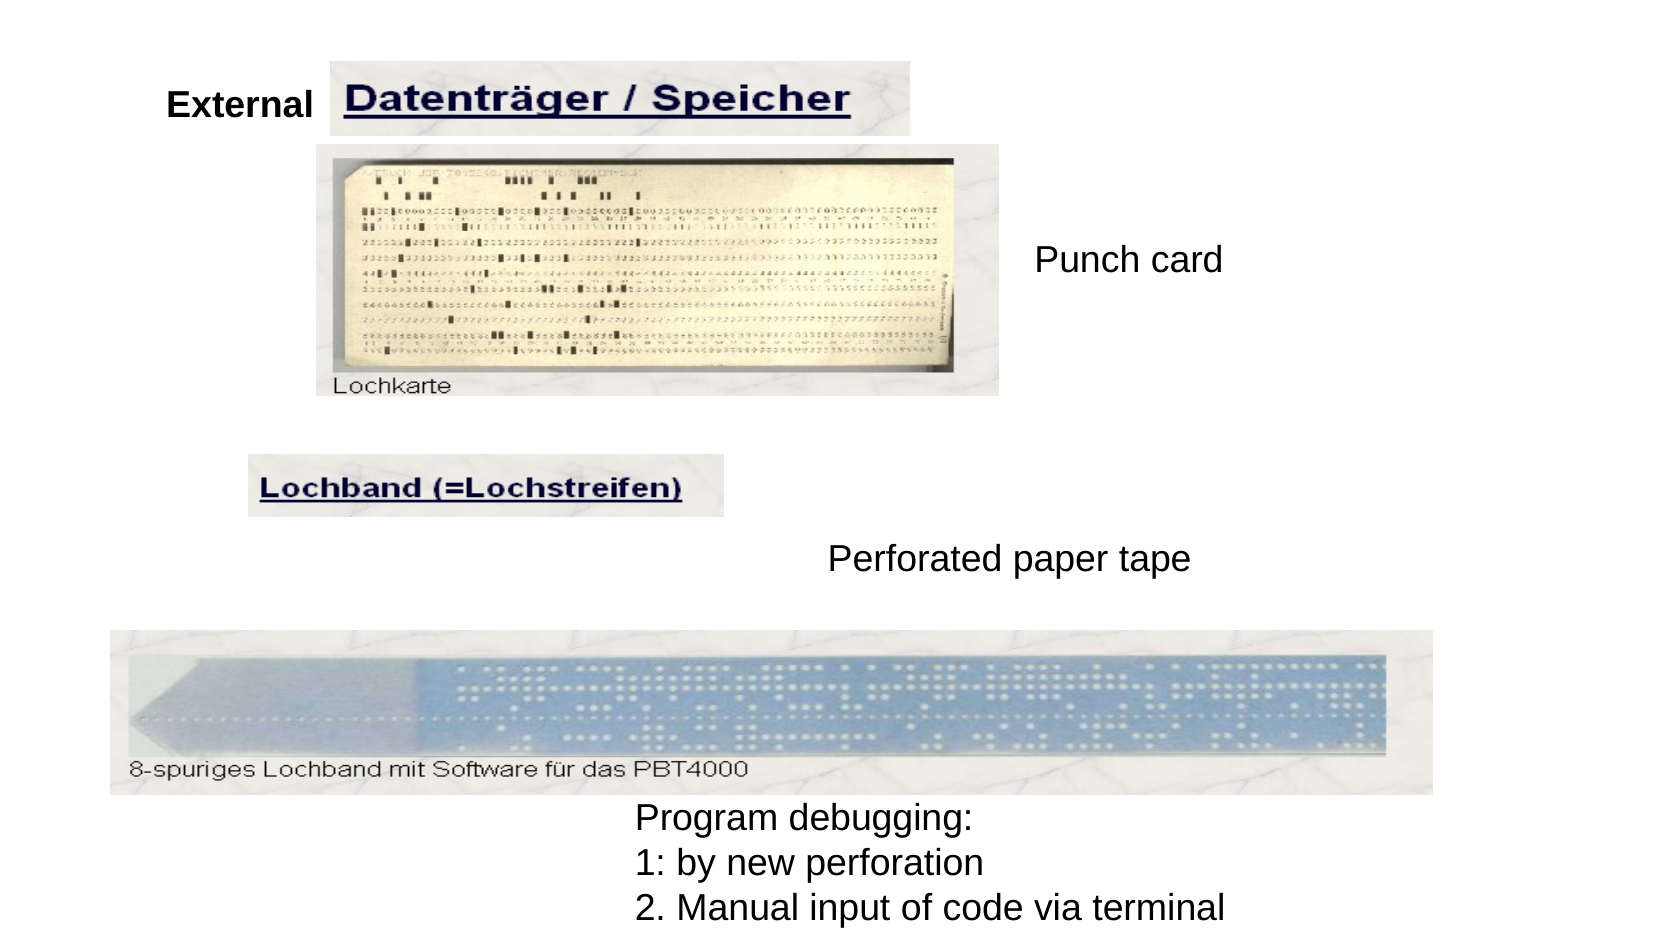

External
Punch card
Perforated paper tape
Program debugging:
1: by new perforation
2. Manual input of code via terminal